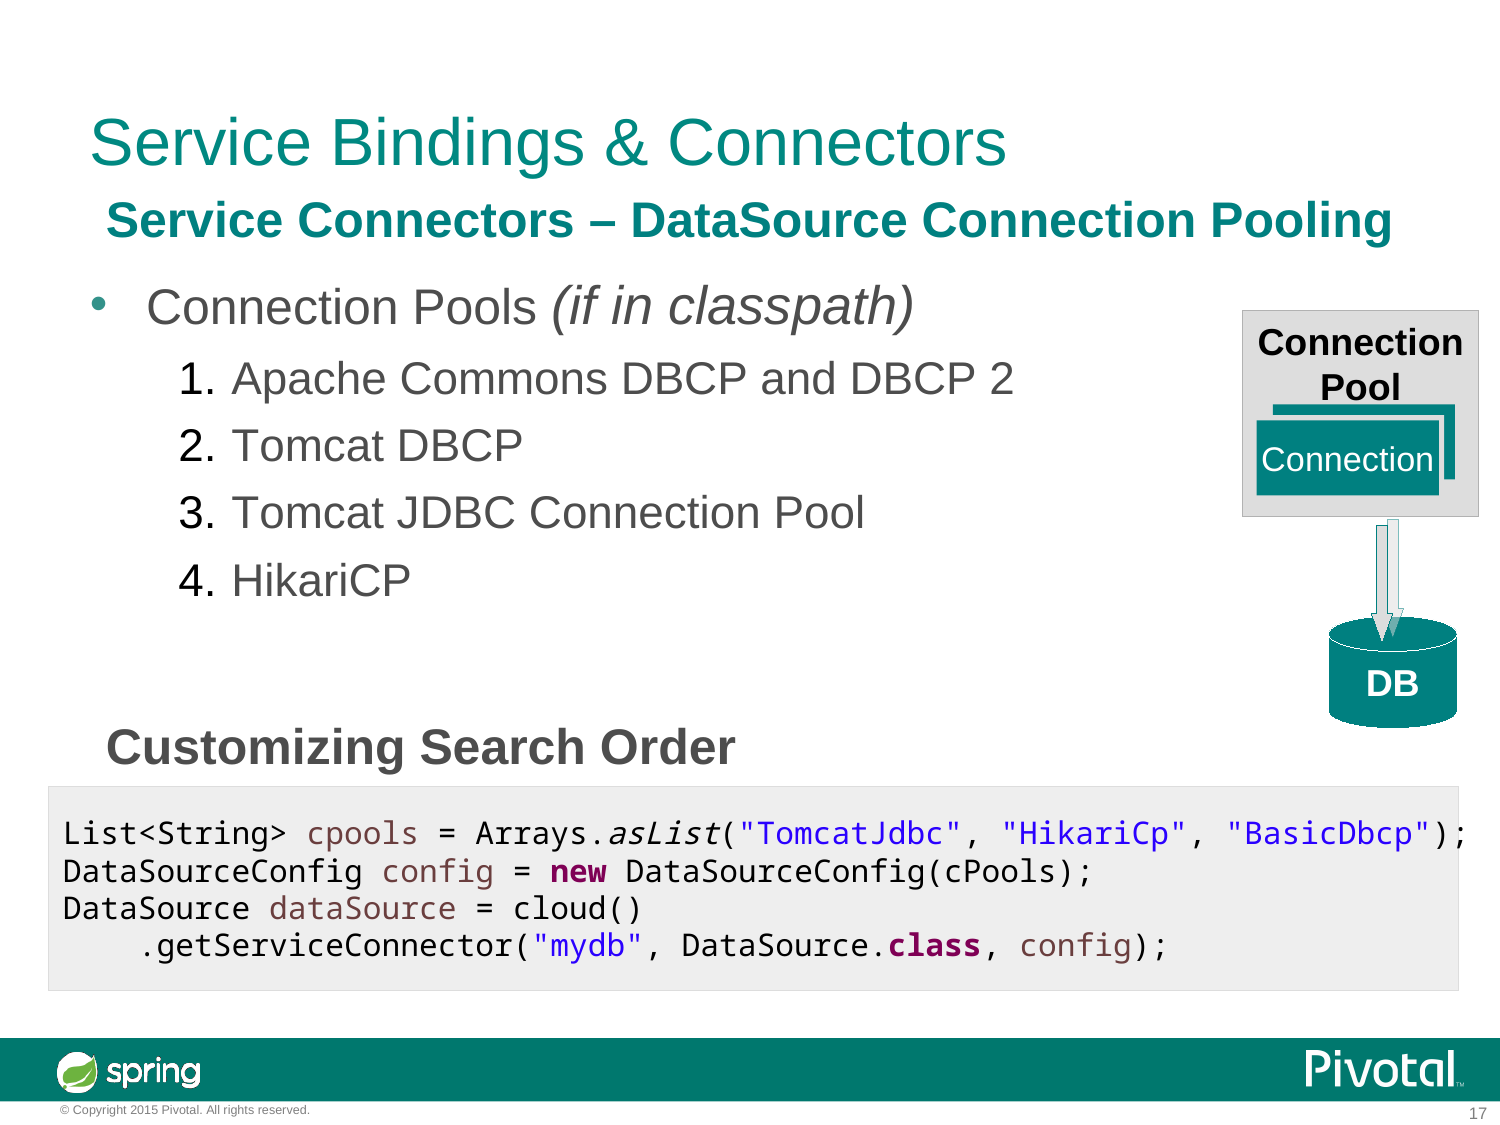

# Service Bindings & Connectors
Service Connectors – DataSource Connection Pooling
Connection Pools (if in classpath)
Apache Commons DBCP and DBCP 2
Tomcat DBCP
Tomcat JDBC Connection Pool
HikariCP
Connection
Pool
Connection
DB
Customizing Search Order
List<String> cpools = Arrays.asList("TomcatJdbc", "HikariCp", "BasicDbcp");
DataSourceConfig config = new DataSourceConfig(cPools);
DataSource dataSource = cloud()
	.getServiceConnector("mydb", DataSource.class, config);